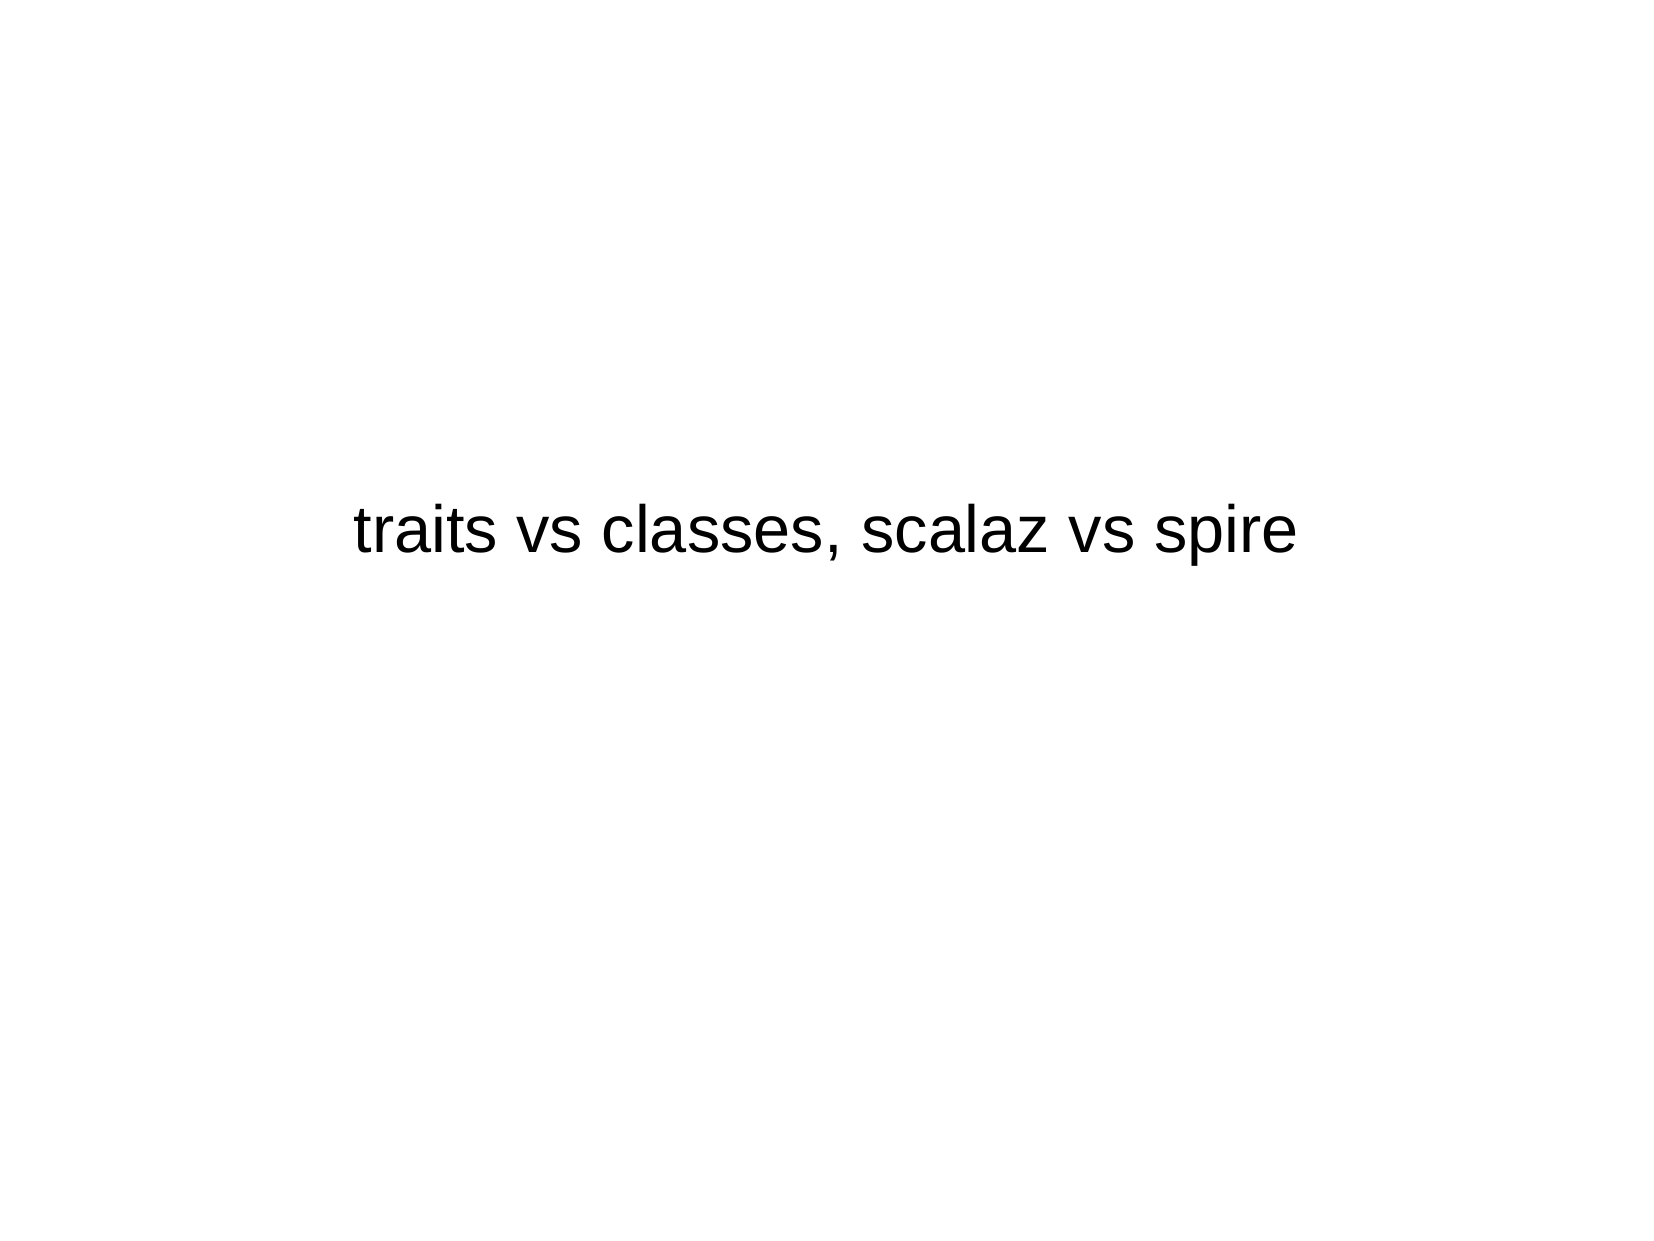

# traits vs classes, scalaz vs spire